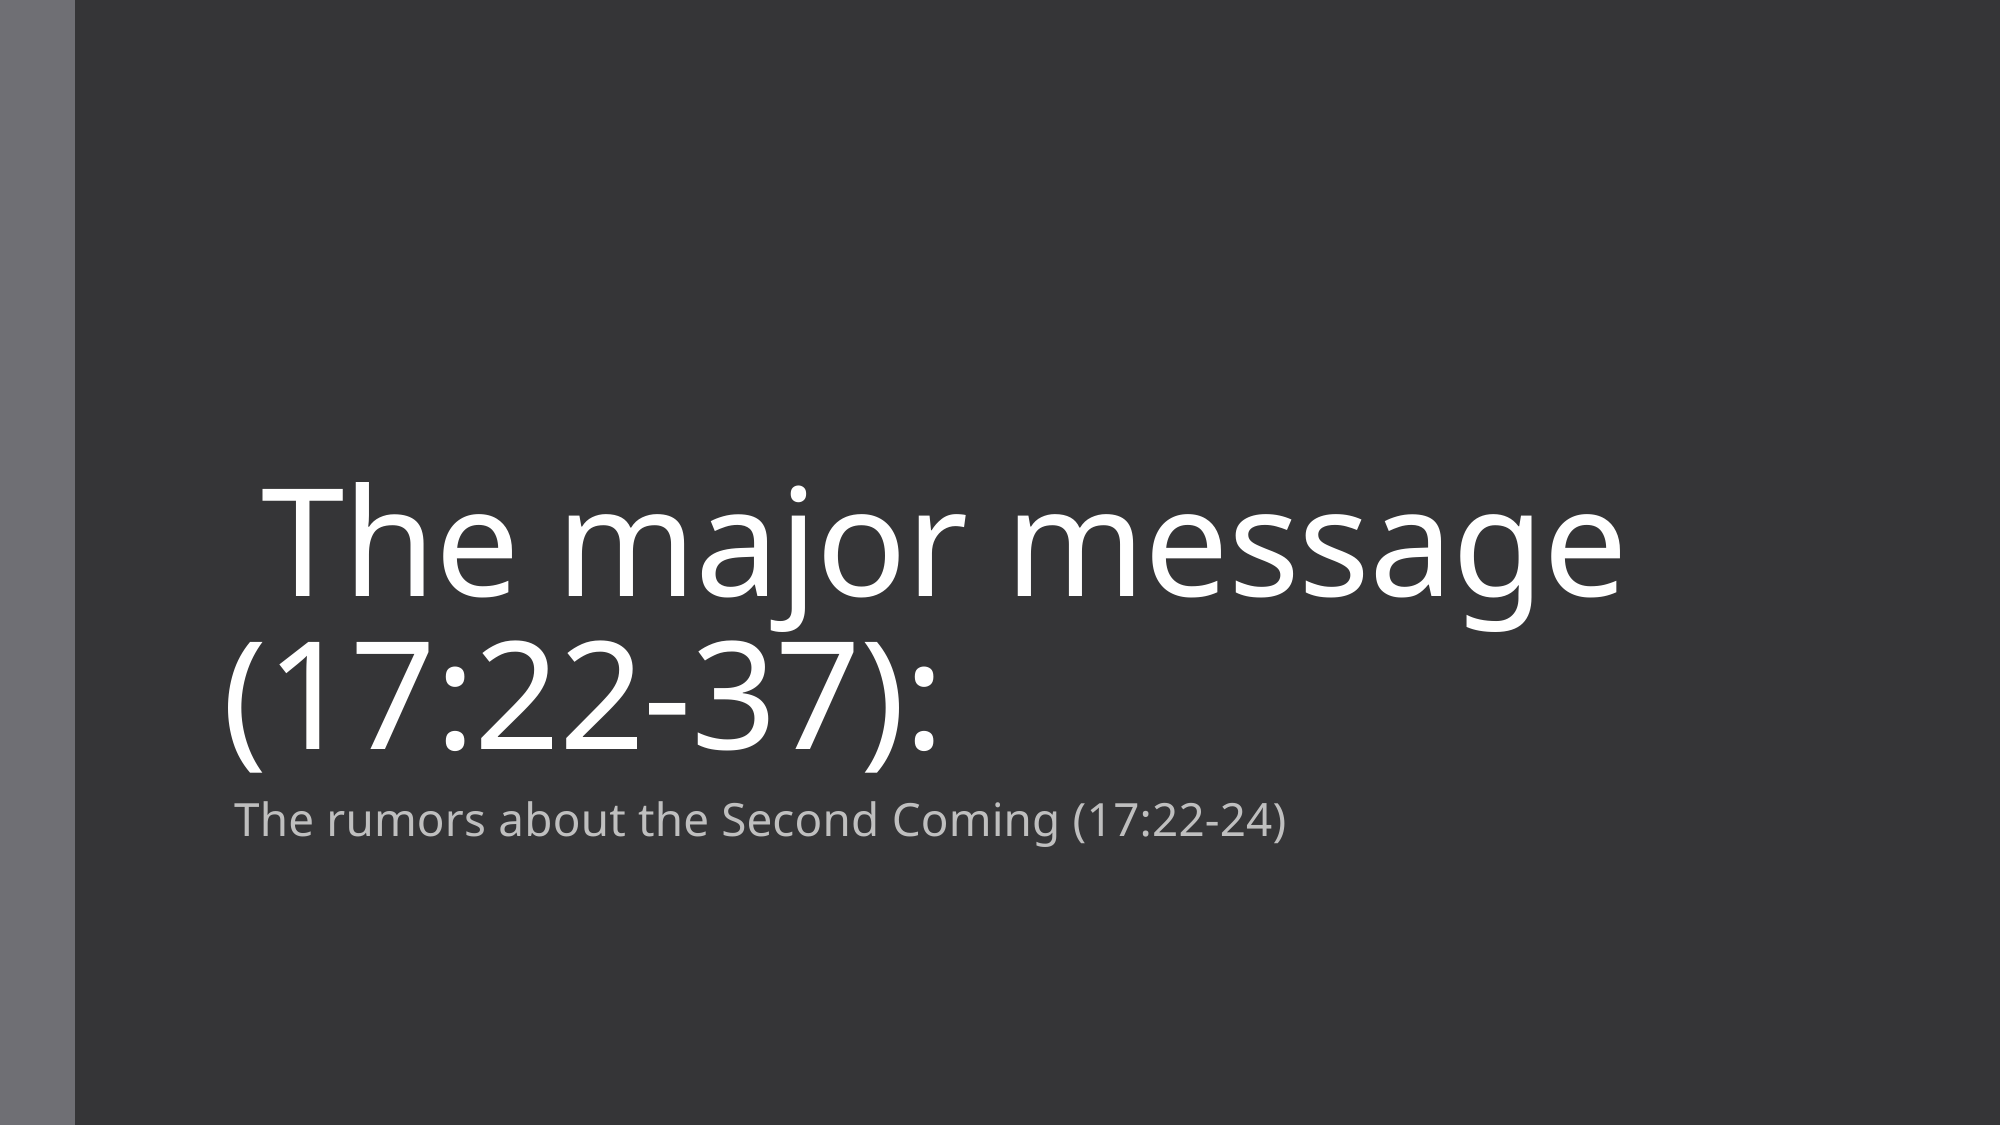

# The major message (17:22-37):
 The rumors about the Second Coming (17:22-24)